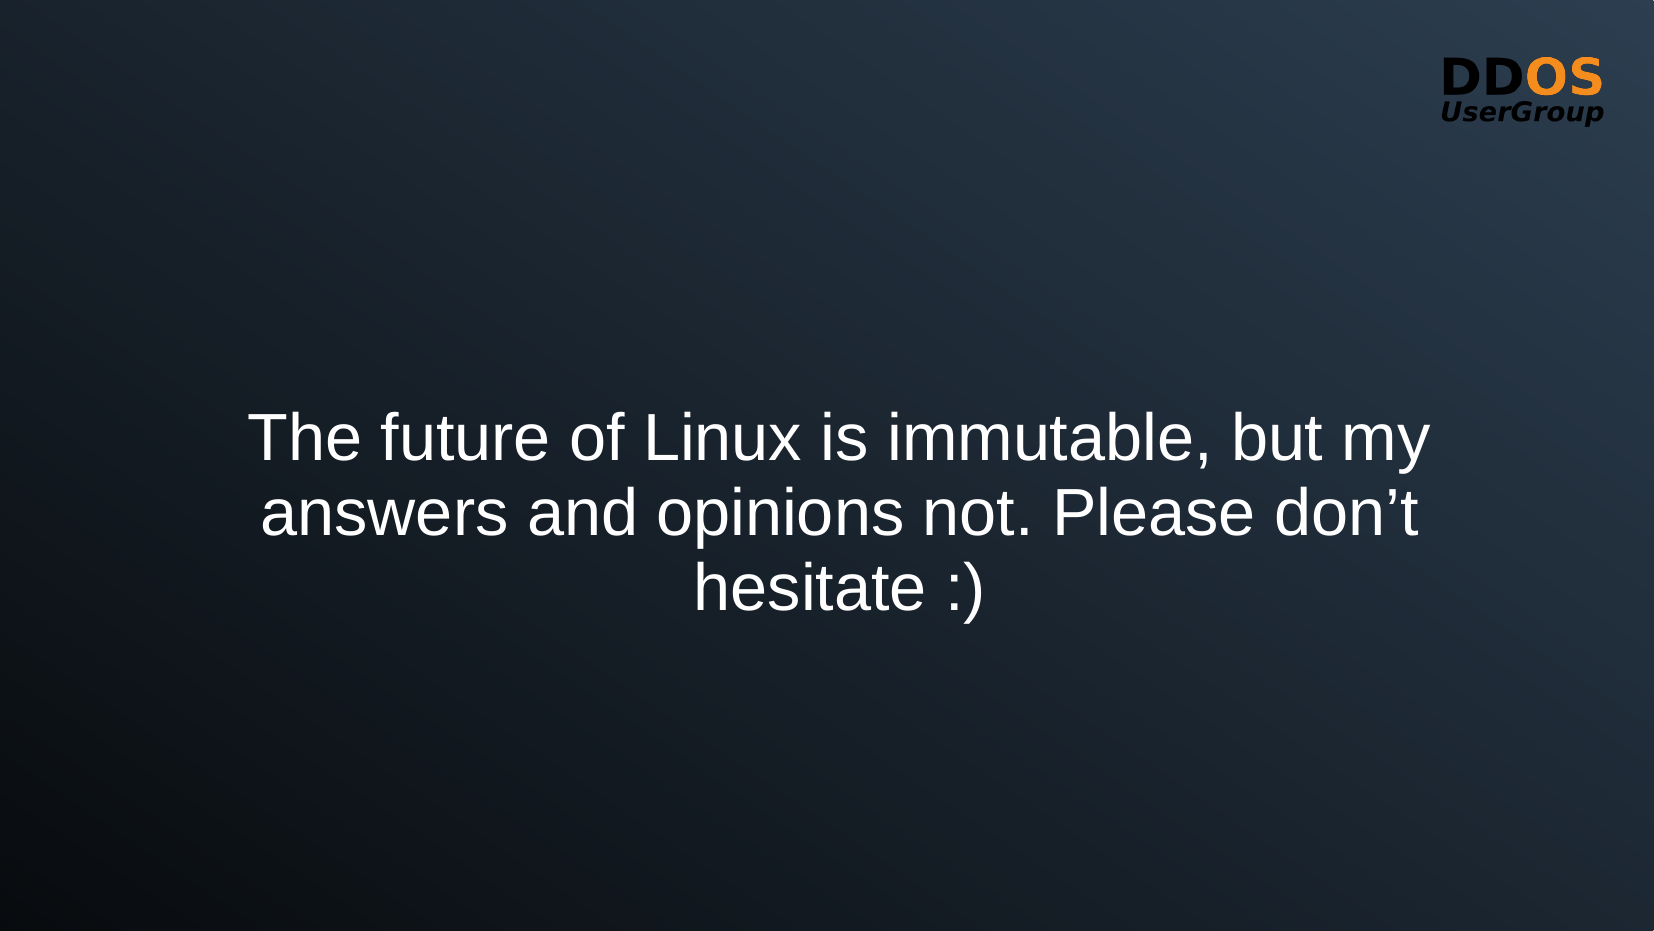

# The future of Linux is immutable, but my answers and opinions not. Please don’t hesitate :)